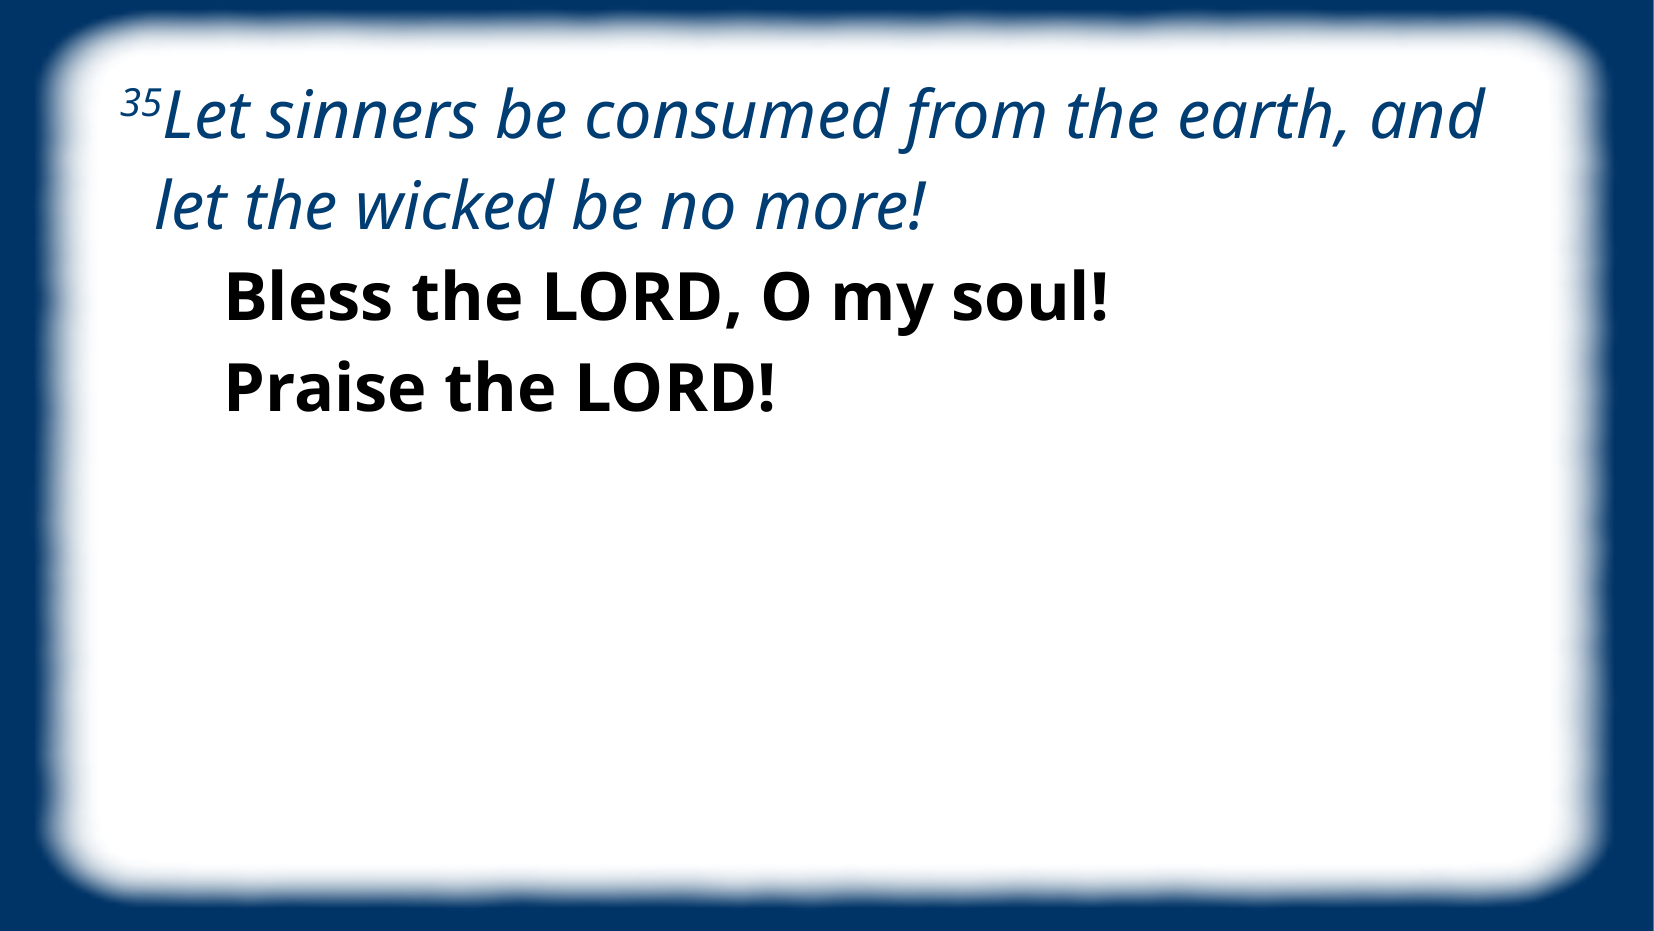

35Let sinners be consumed from the earth, and
 let the wicked be no more!
 Bless the Lord, O my soul!
 Praise the Lord!